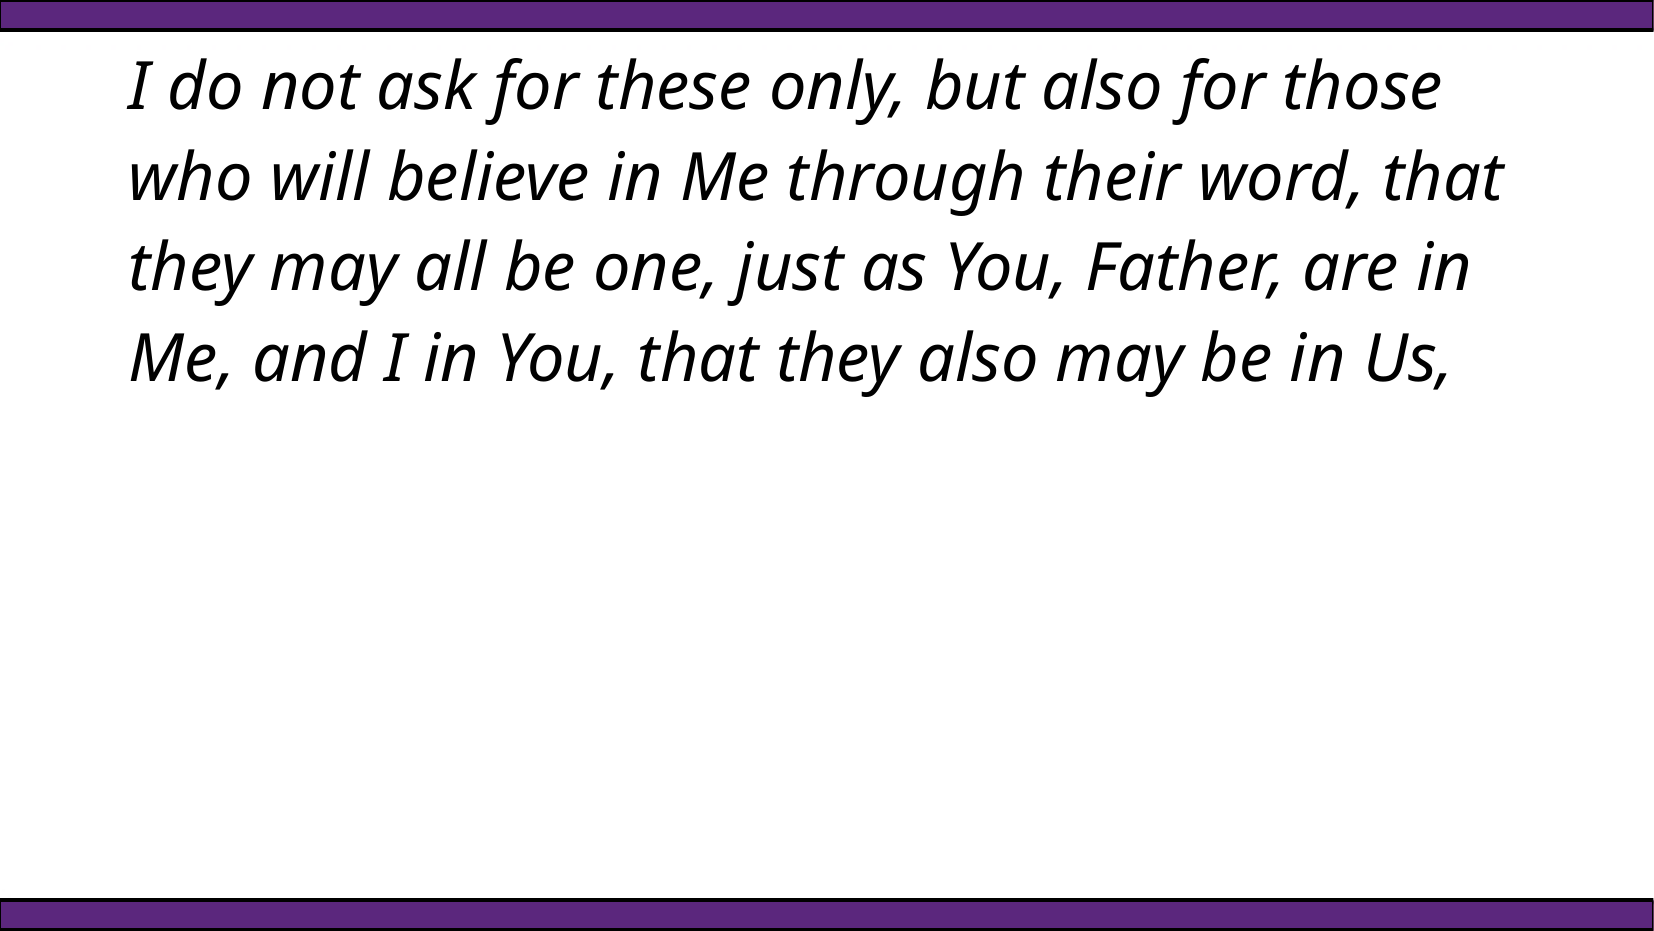

I do not ask for these only, but also for those
 who will believe in Me through their word, that
 they may all be one, just as You, Father, are in
 Me, and I in You, that they also may be in Us,